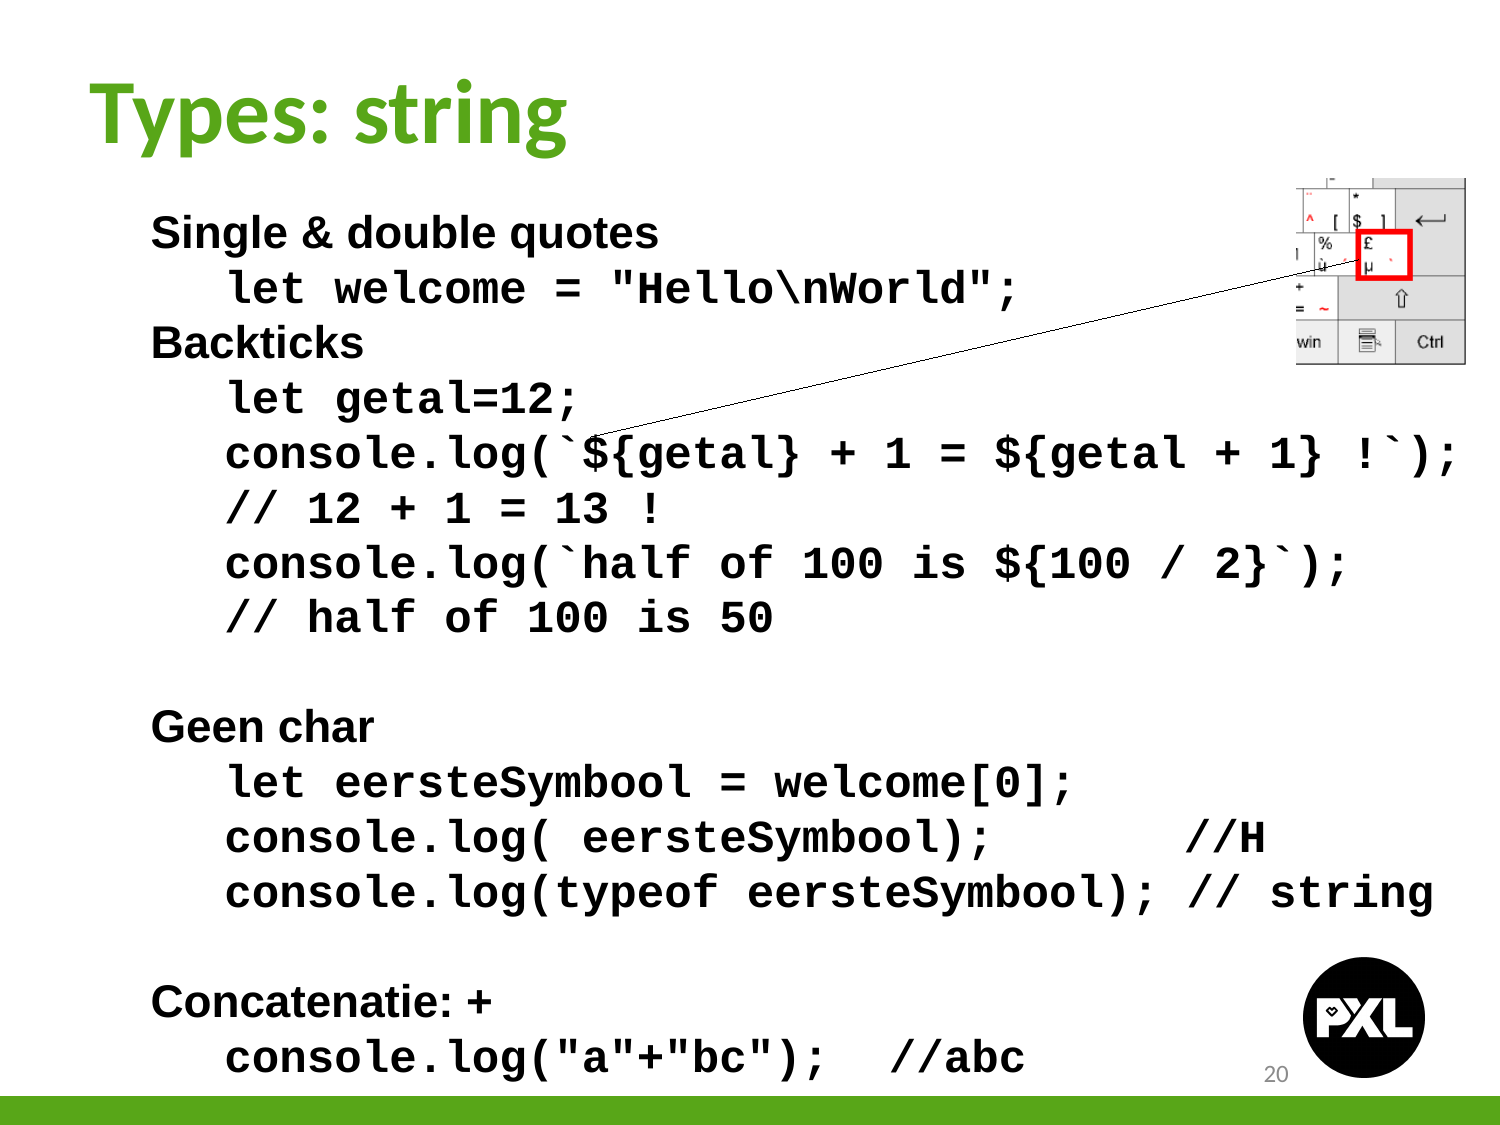

Types: string
Single & double quotes
	let welcome = "Hello\nWorld";
Backticks
	let getal=12;
	console.log(`${getal} + 1 = ${getal + 1} !`);
	// 12 + 1 = 13 !
	console.log(`half of 100 is ${100 / 2}`);
	// half of 100 is 50
Geen char
	let eersteSymbool = welcome[0];
	console.log( eersteSymbool); 			//H
	console.log(typeof eersteSymbool); // string
Concatenatie: +
	console.log("a"+"bc"); 	//abc